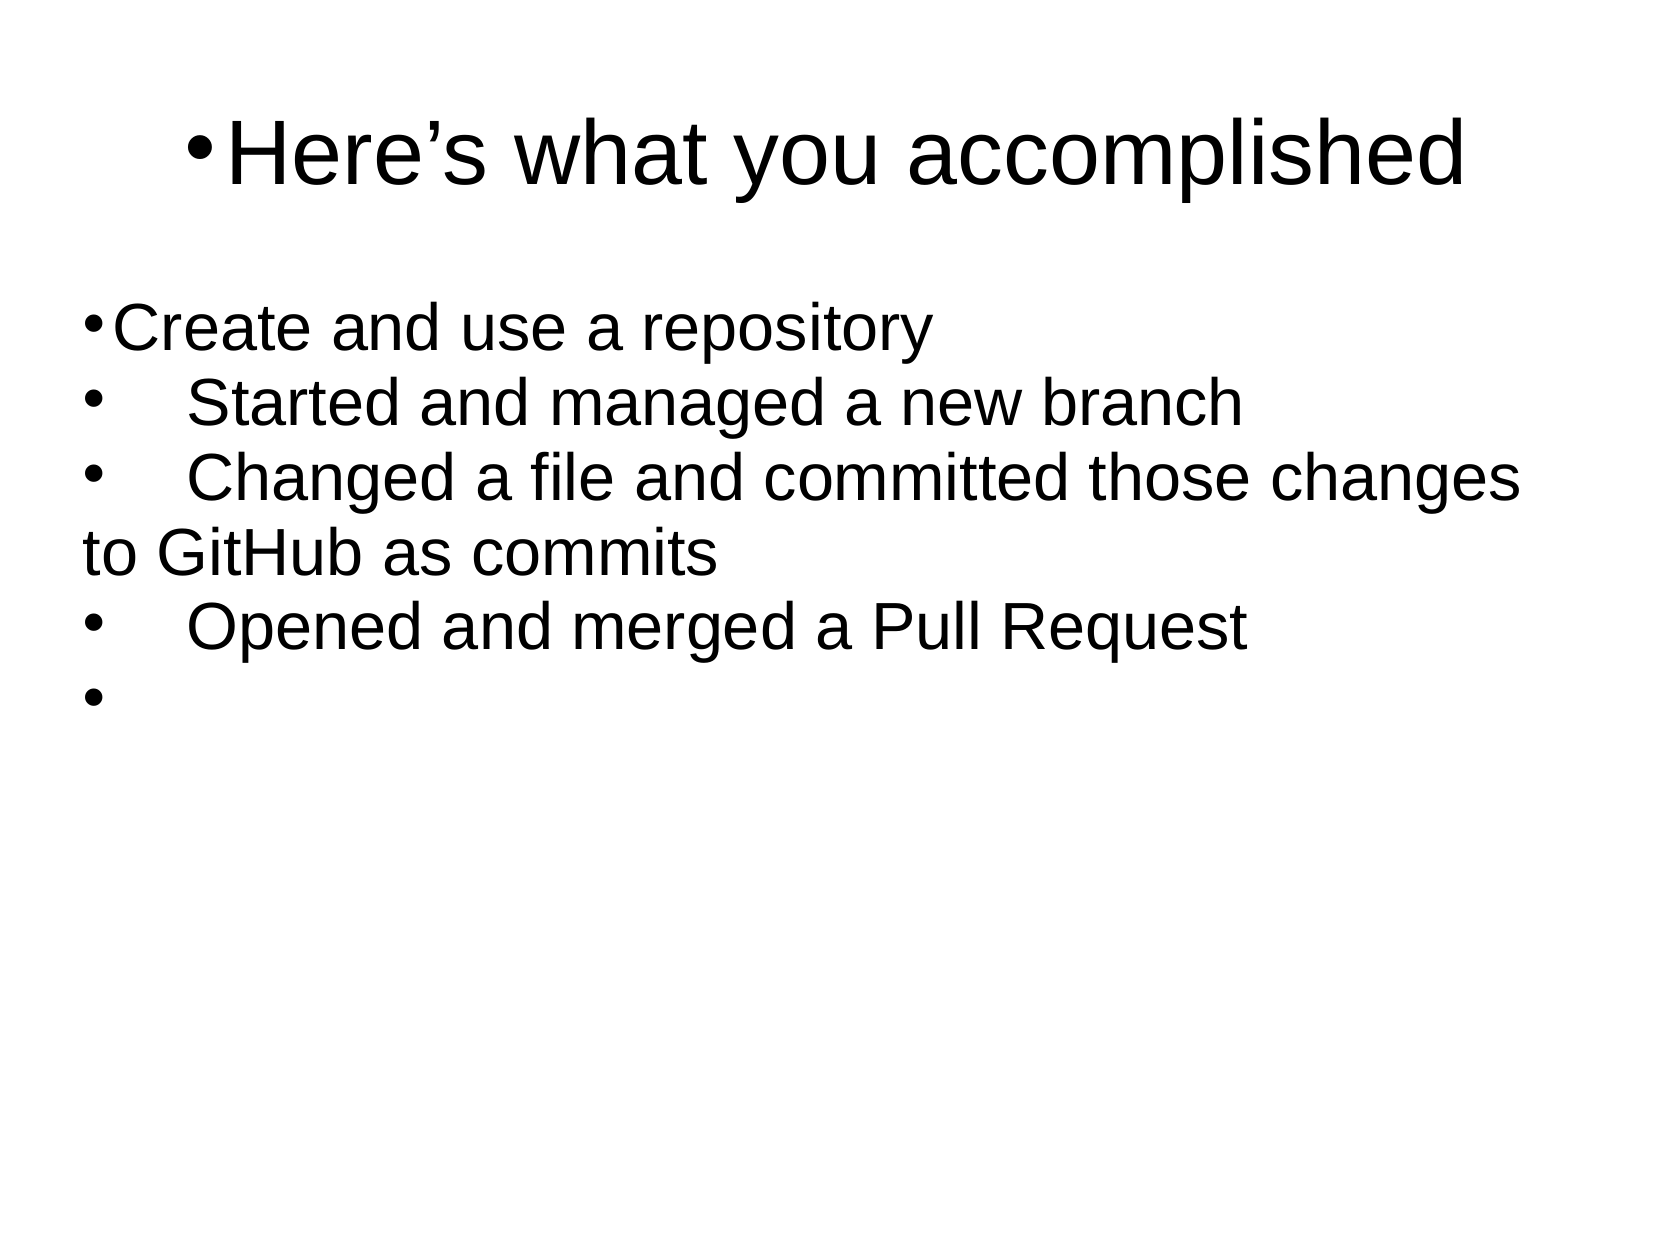

Here’s what you accomplished
Create and use a repository
 Started and managed a new branch
 Changed a file and committed those changes to GitHub as commits
 Opened and merged a Pull Request